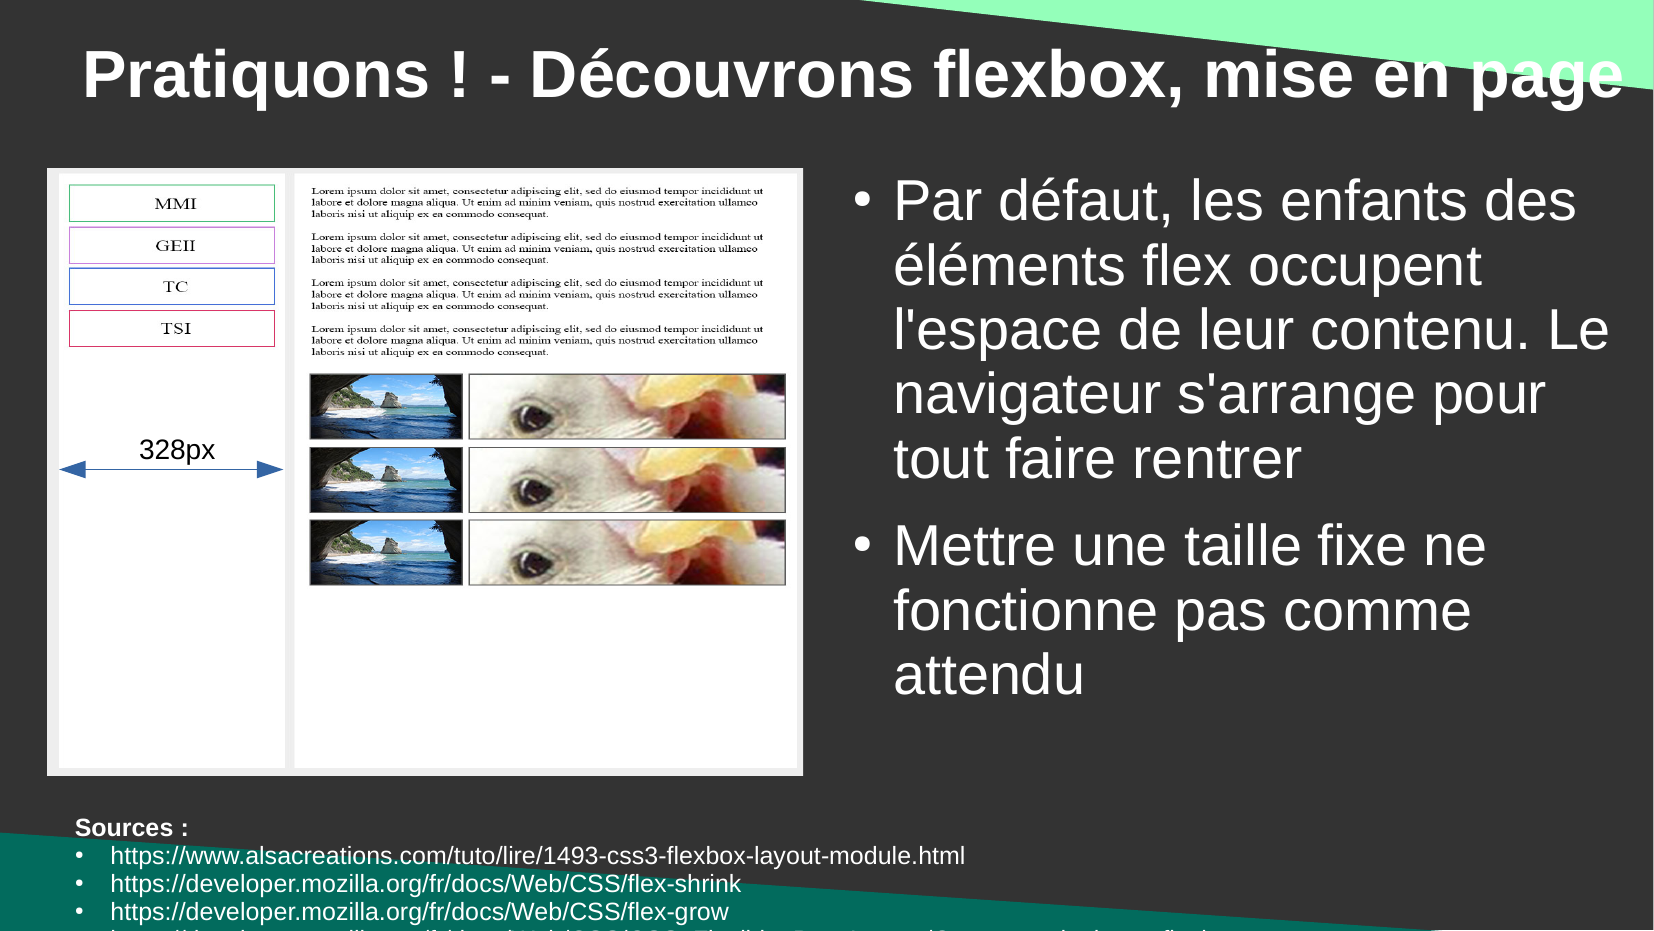

# Pratiquons ! - Découvrons flexbox, mise en page
Par défaut, les enfants des éléments flex occupent l'espace de leur contenu. Le navigateur s'arrange pour tout faire rentrer
Mettre une taille fixe ne fonctionne pas comme attendu
328px
Sources :
https://www.alsacreations.com/tuto/lire/1493-css3-flexbox-layout-module.html
https://developer.mozilla.org/fr/docs/Web/CSS/flex-shrink
https://developer.mozilla.org/fr/docs/Web/CSS/flex-grow
https://developer.mozilla.org/fr/docs/Web/CSS/CSS_Flexible_Box_Layout/Concepts_de_base_flexbox